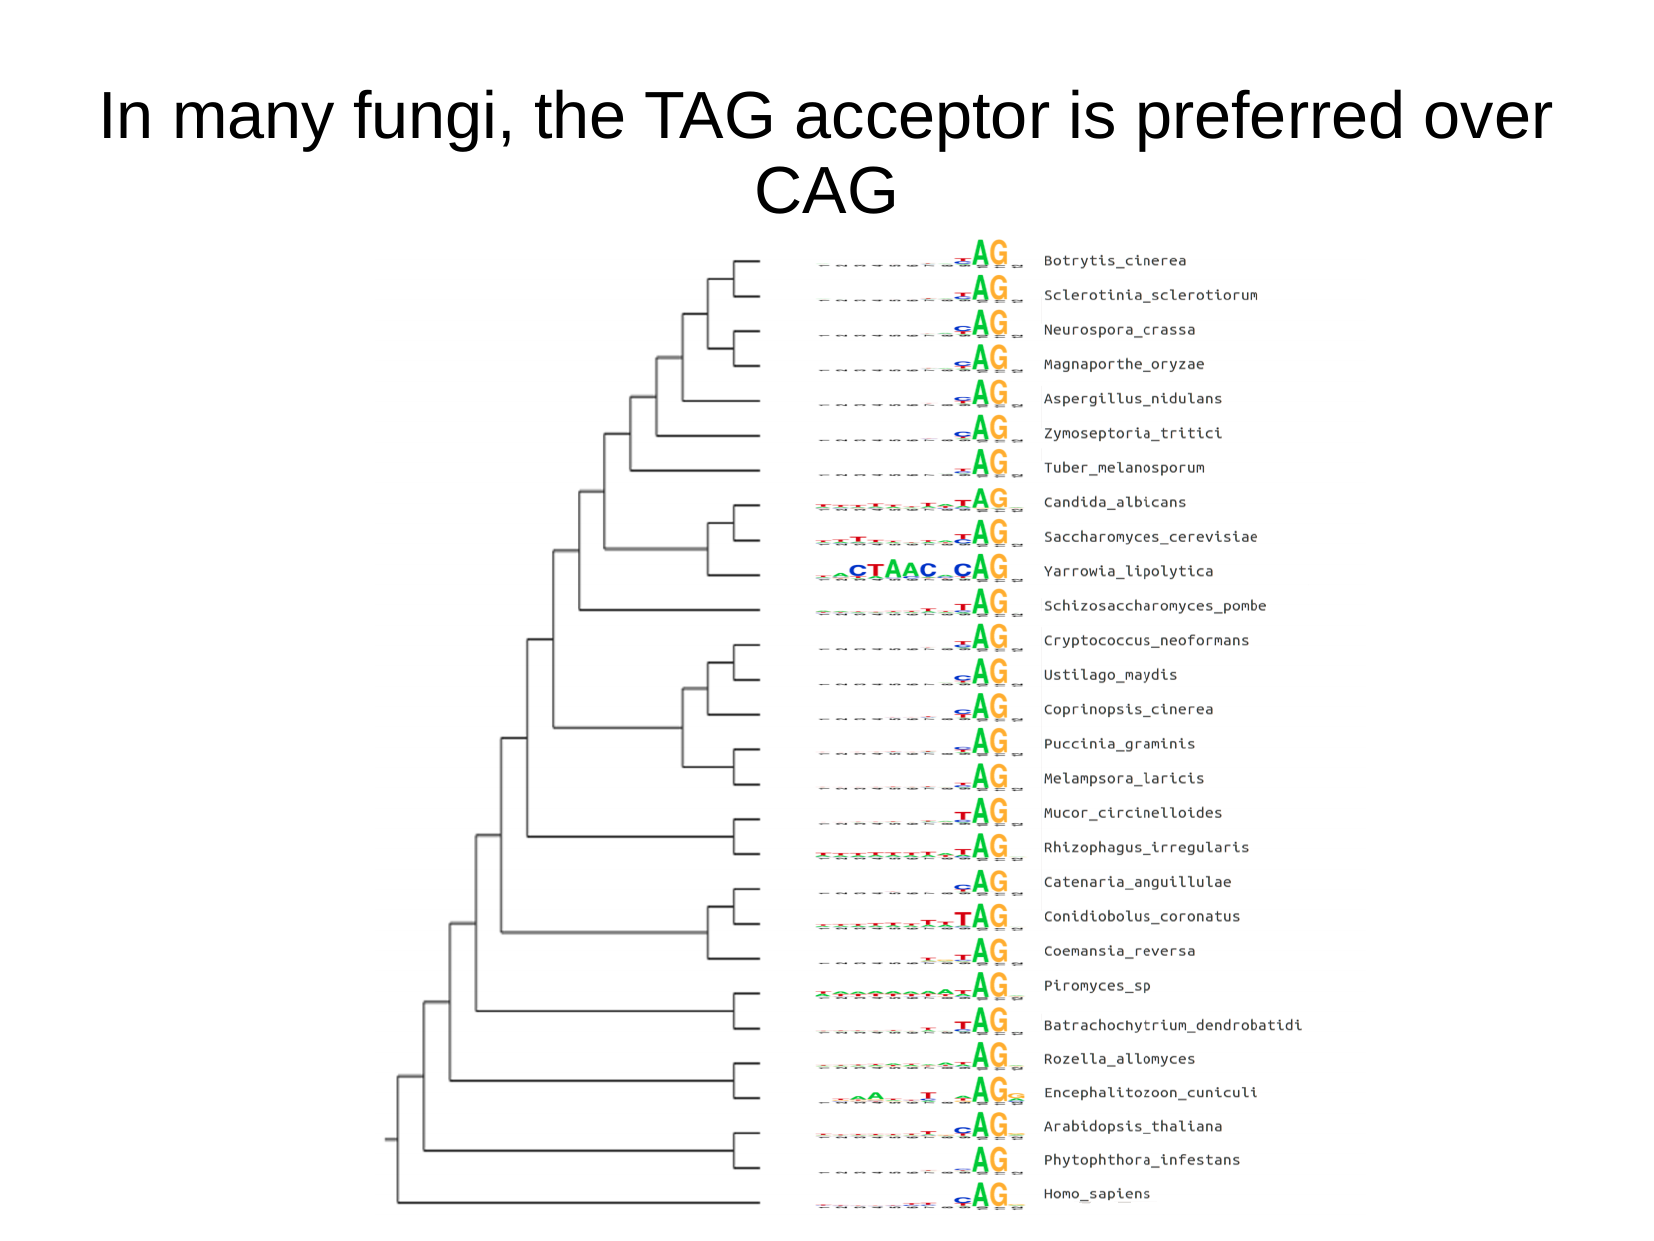

# In many fungi, the TAG acceptor is preferred over CAG